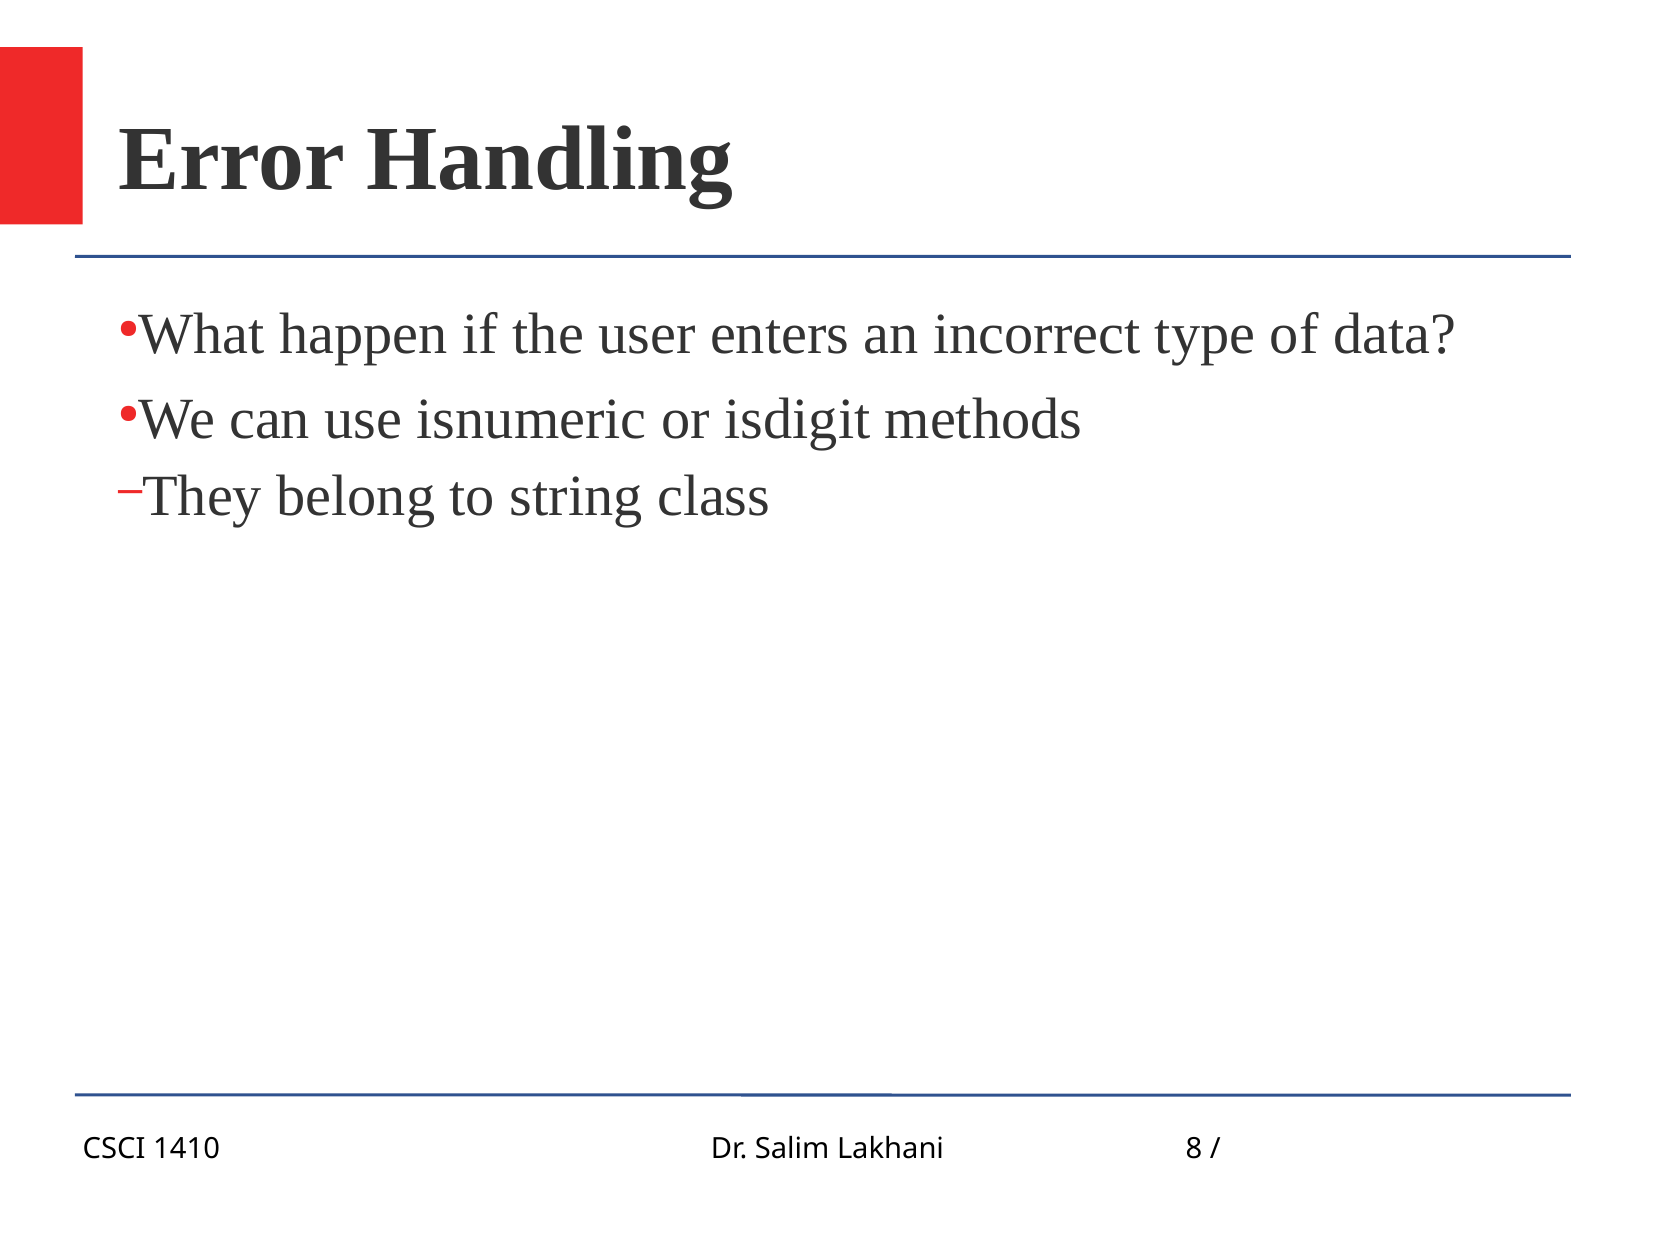

# Error Handling
What happen if the user enters an incorrect type of data?
We can use isnumeric or isdigit methods
They belong to string class
CSCI 1410
Dr. Salim Lakhani